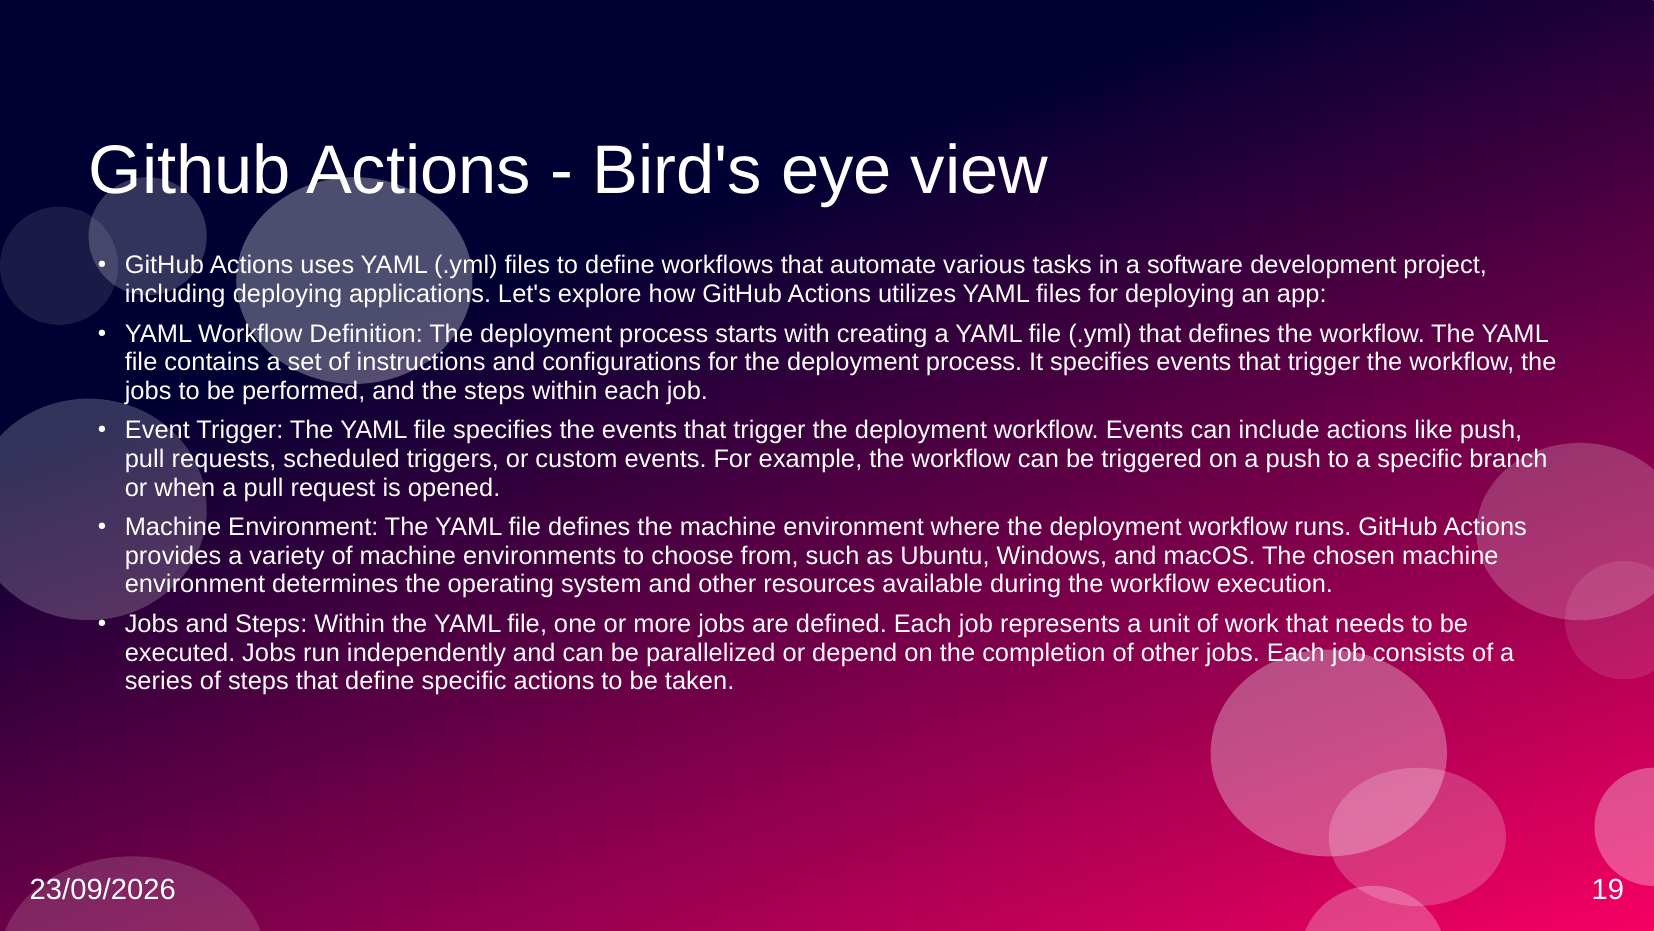

# Github Actions - Bird's eye view
GitHub Actions uses YAML (.yml) files to define workflows that automate various tasks in a software development project, including deploying applications. Let's explore how GitHub Actions utilizes YAML files for deploying an app:
YAML Workflow Definition: The deployment process starts with creating a YAML file (.yml) that defines the workflow. The YAML file contains a set of instructions and configurations for the deployment process. It specifies events that trigger the workflow, the jobs to be performed, and the steps within each job.
Event Trigger: The YAML file specifies the events that trigger the deployment workflow. Events can include actions like push, pull requests, scheduled triggers, or custom events. For example, the workflow can be triggered on a push to a specific branch or when a pull request is opened.
Machine Environment: The YAML file defines the machine environment where the deployment workflow runs. GitHub Actions provides a variety of machine environments to choose from, such as Ubuntu, Windows, and macOS. The chosen machine environment determines the operating system and other resources available during the workflow execution.
Jobs and Steps: Within the YAML file, one or more jobs are defined. Each job represents a unit of work that needs to be executed. Jobs run independently and can be parallelized or depend on the completion of other jobs. Each job consists of a series of steps that define specific actions to be taken.
19